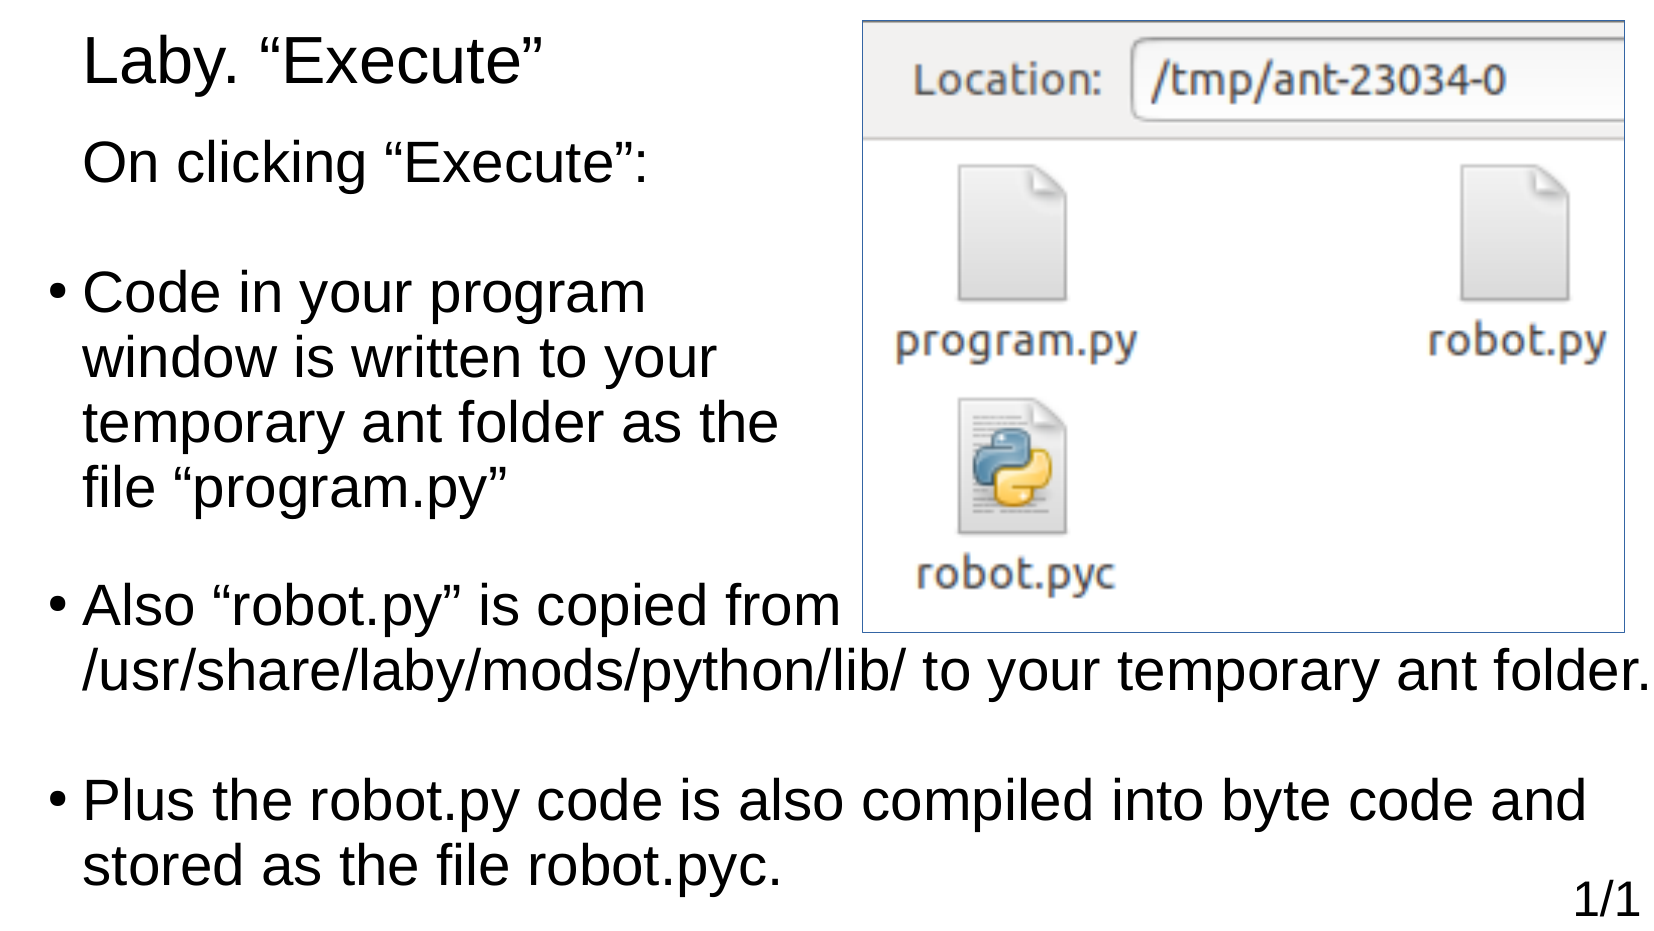

# Laby. “Execute”
On clicking “Execute”:
Code in your program window is written to your temporary ant folder as the file “program.py”
Also “robot.py” is copied from /usr/share/laby/mods/python/lib/ to your temporary ant folder.
Plus the robot.py code is also compiled into byte code and stored as the file robot.pyc.
1/1